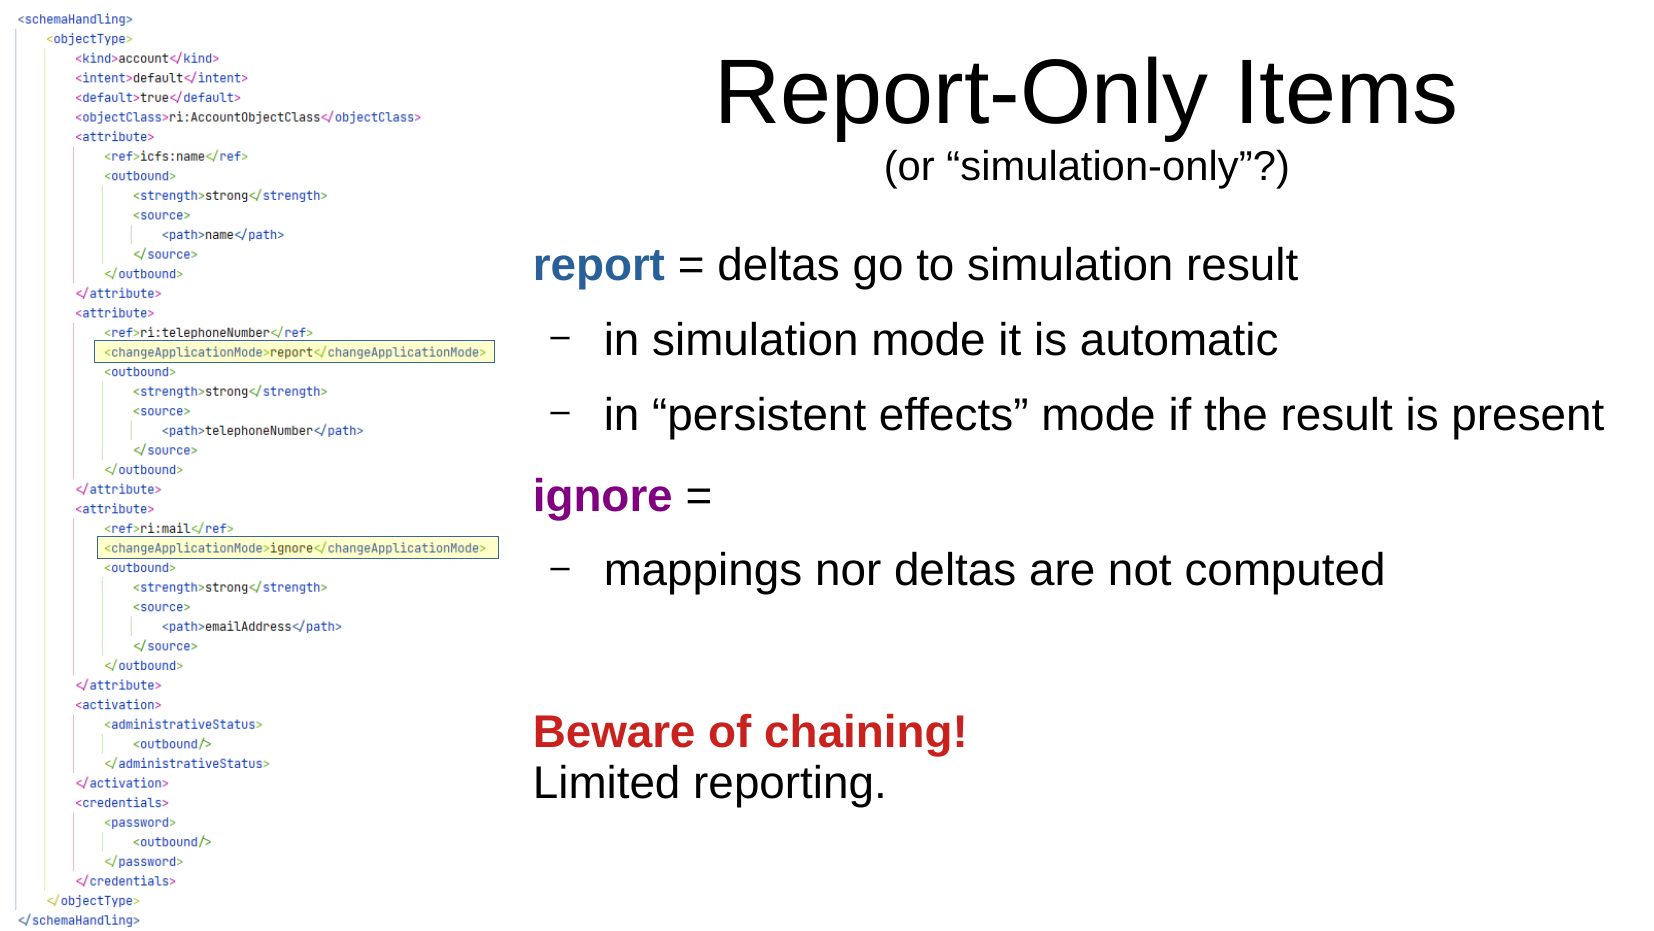

# Report-Only Items (or “simulation-only”?)
report = deltas go to simulation result
in simulation mode it is automatic
in “persistent effects” mode if the result is present
ignore =
mappings nor deltas are not computed
Beware of chaining!
Limited reporting.